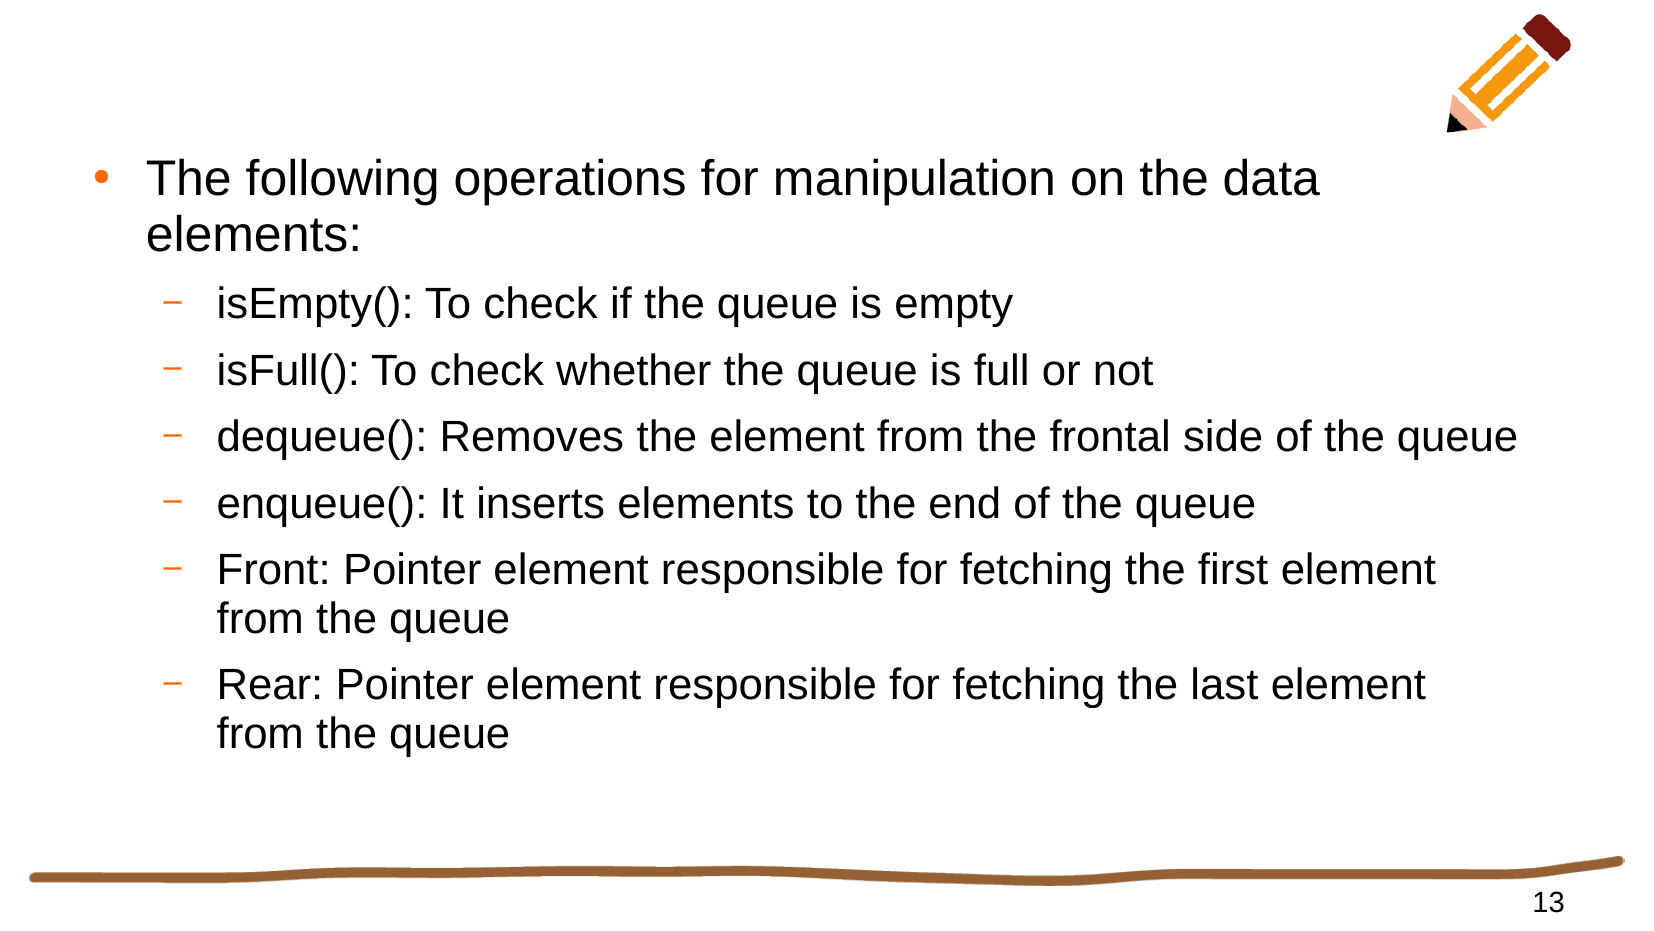

# The following operations for manipulation on the data elements:
isEmpty(): To check if the queue is empty
isFull(): To check whether the queue is full or not
dequeue(): Removes the element from the frontal side of the queue
enqueue(): It inserts elements to the end of the queue
Front: Pointer element responsible for fetching the first element from the queue
Rear: Pointer element responsible for fetching the last element from the queue
13